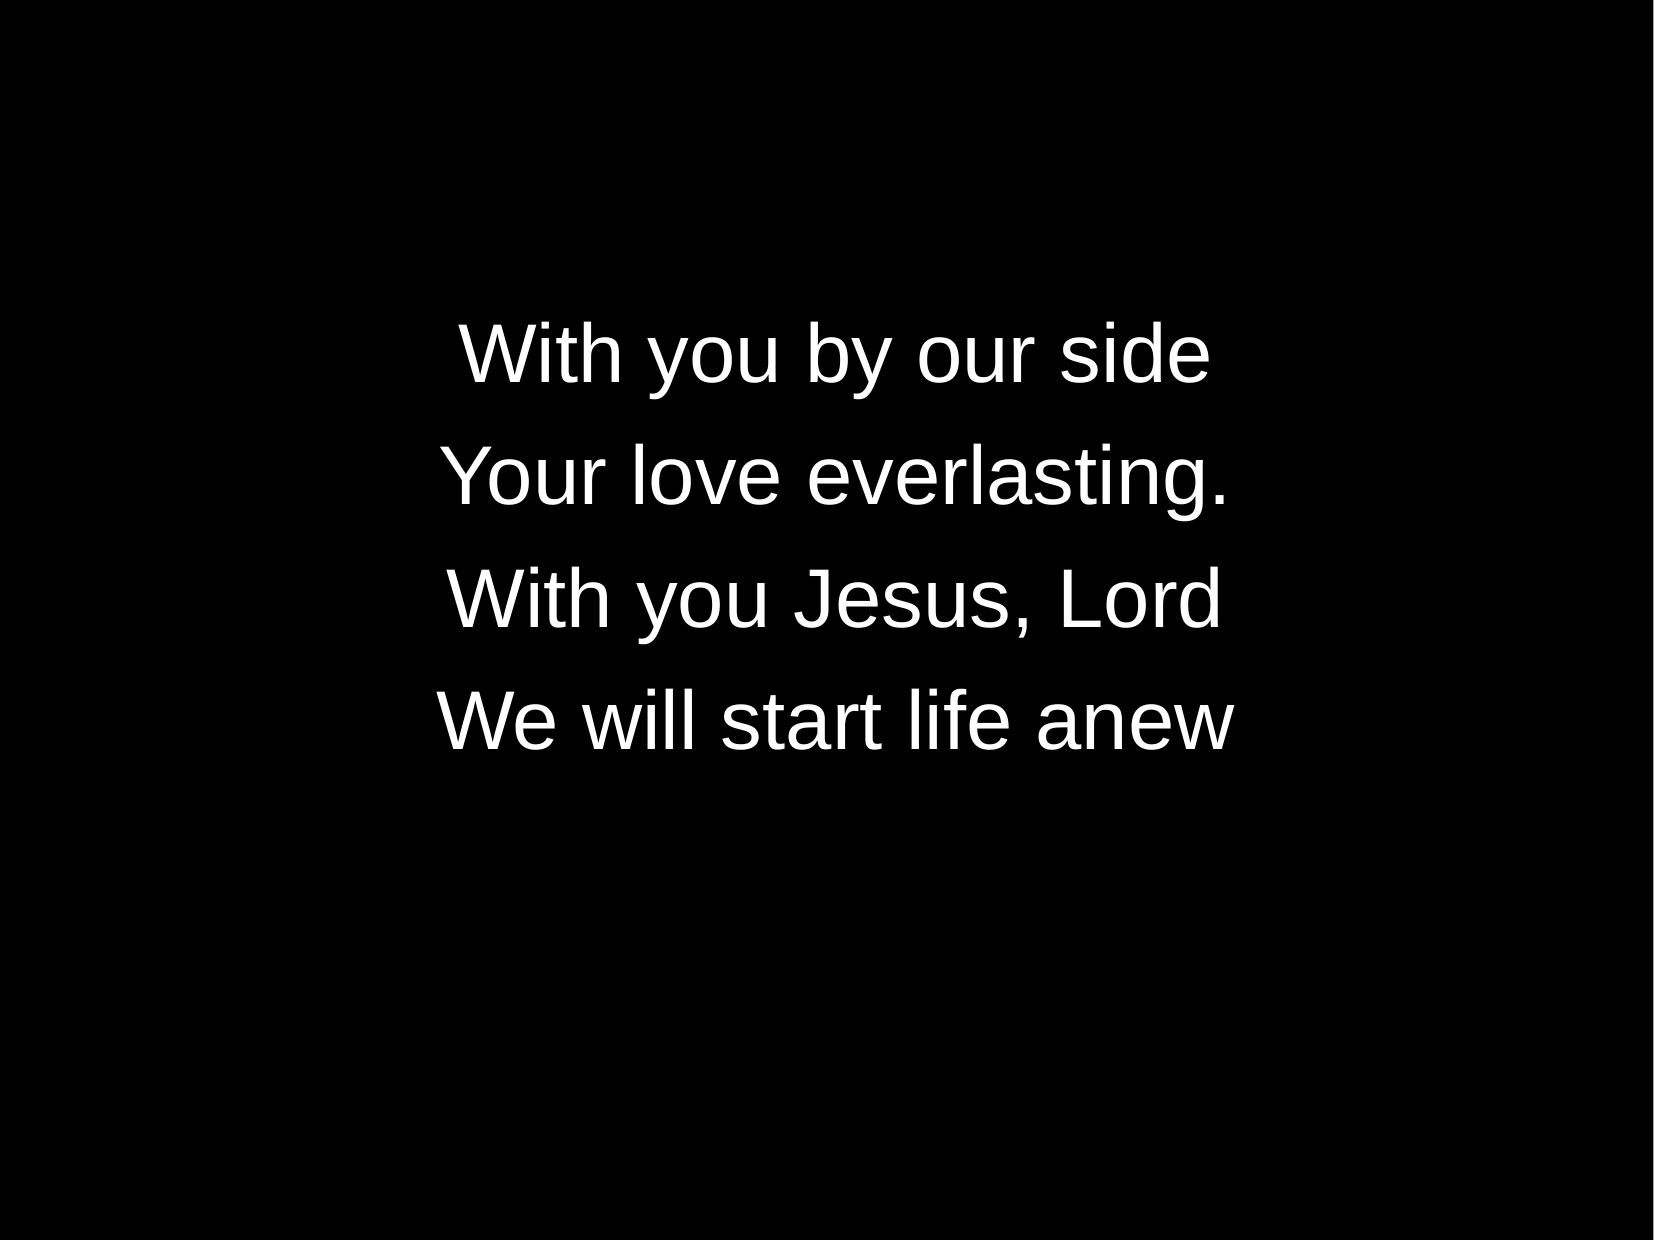

#
With you by our side
Your love everlasting.
With you Jesus, Lord
We will start life anew